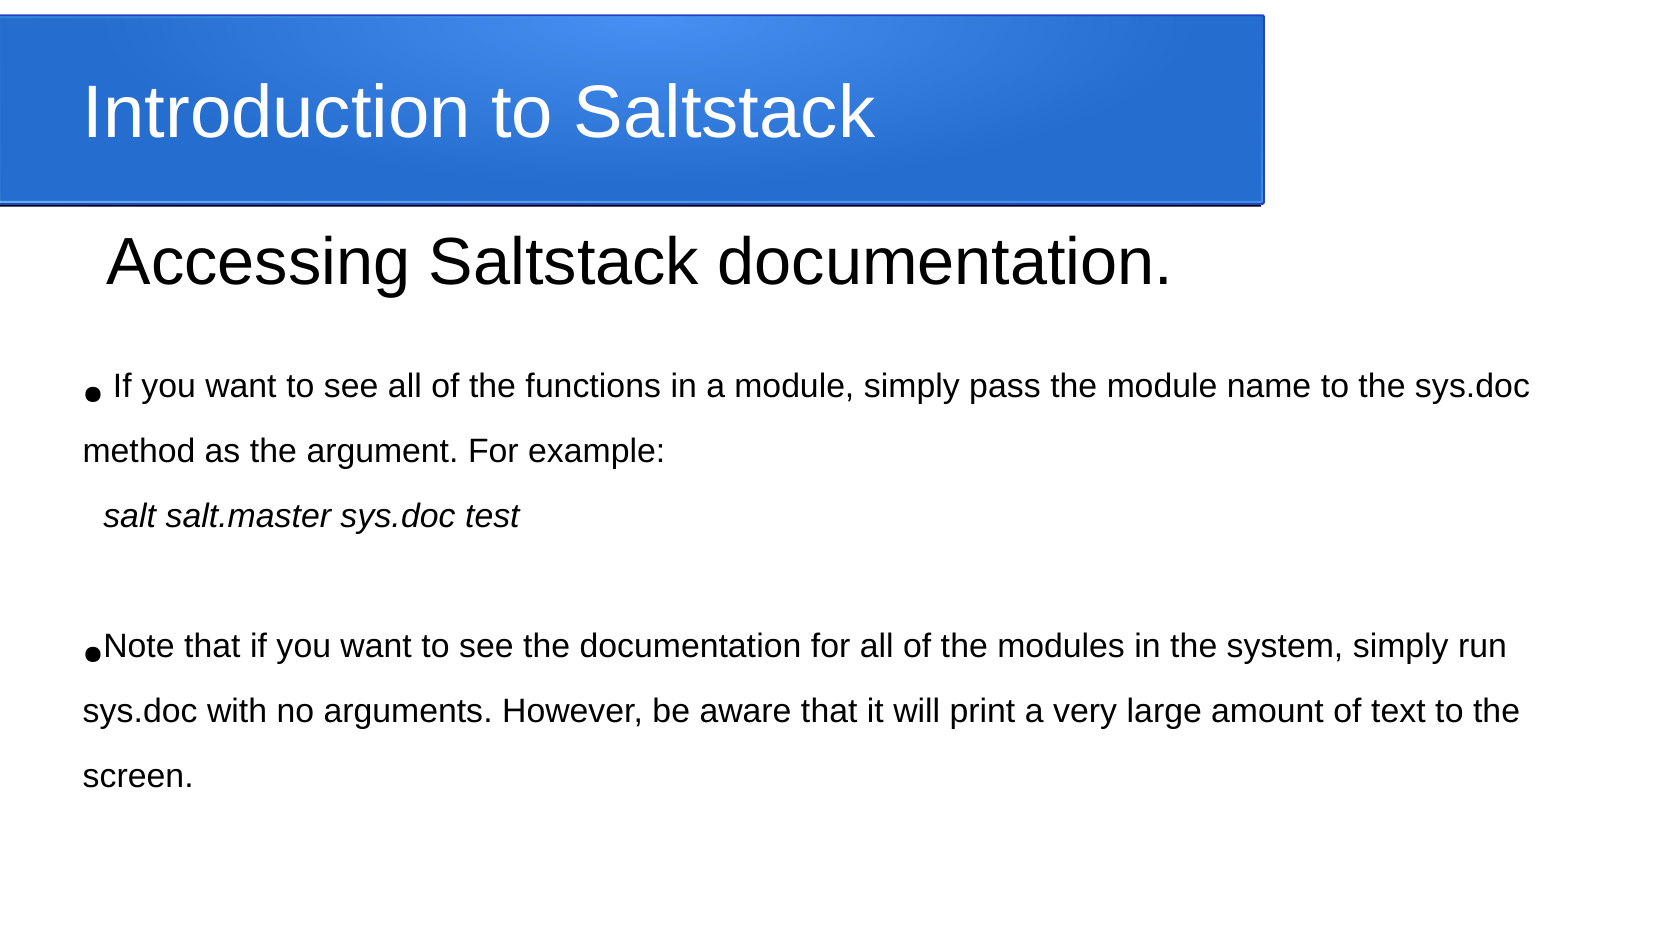

# Introduction to Saltstack
Accessing Saltstack documentation.
 If you want to see all of the functions in a module, simply pass the module name to the sys.doc method as the argument. For example:
salt salt.master sys.doc test
Note that if you want to see the documentation for all of the modules in the system, simply run sys.doc with no arguments. However, be aware that it will print a very large amount of text to the screen.